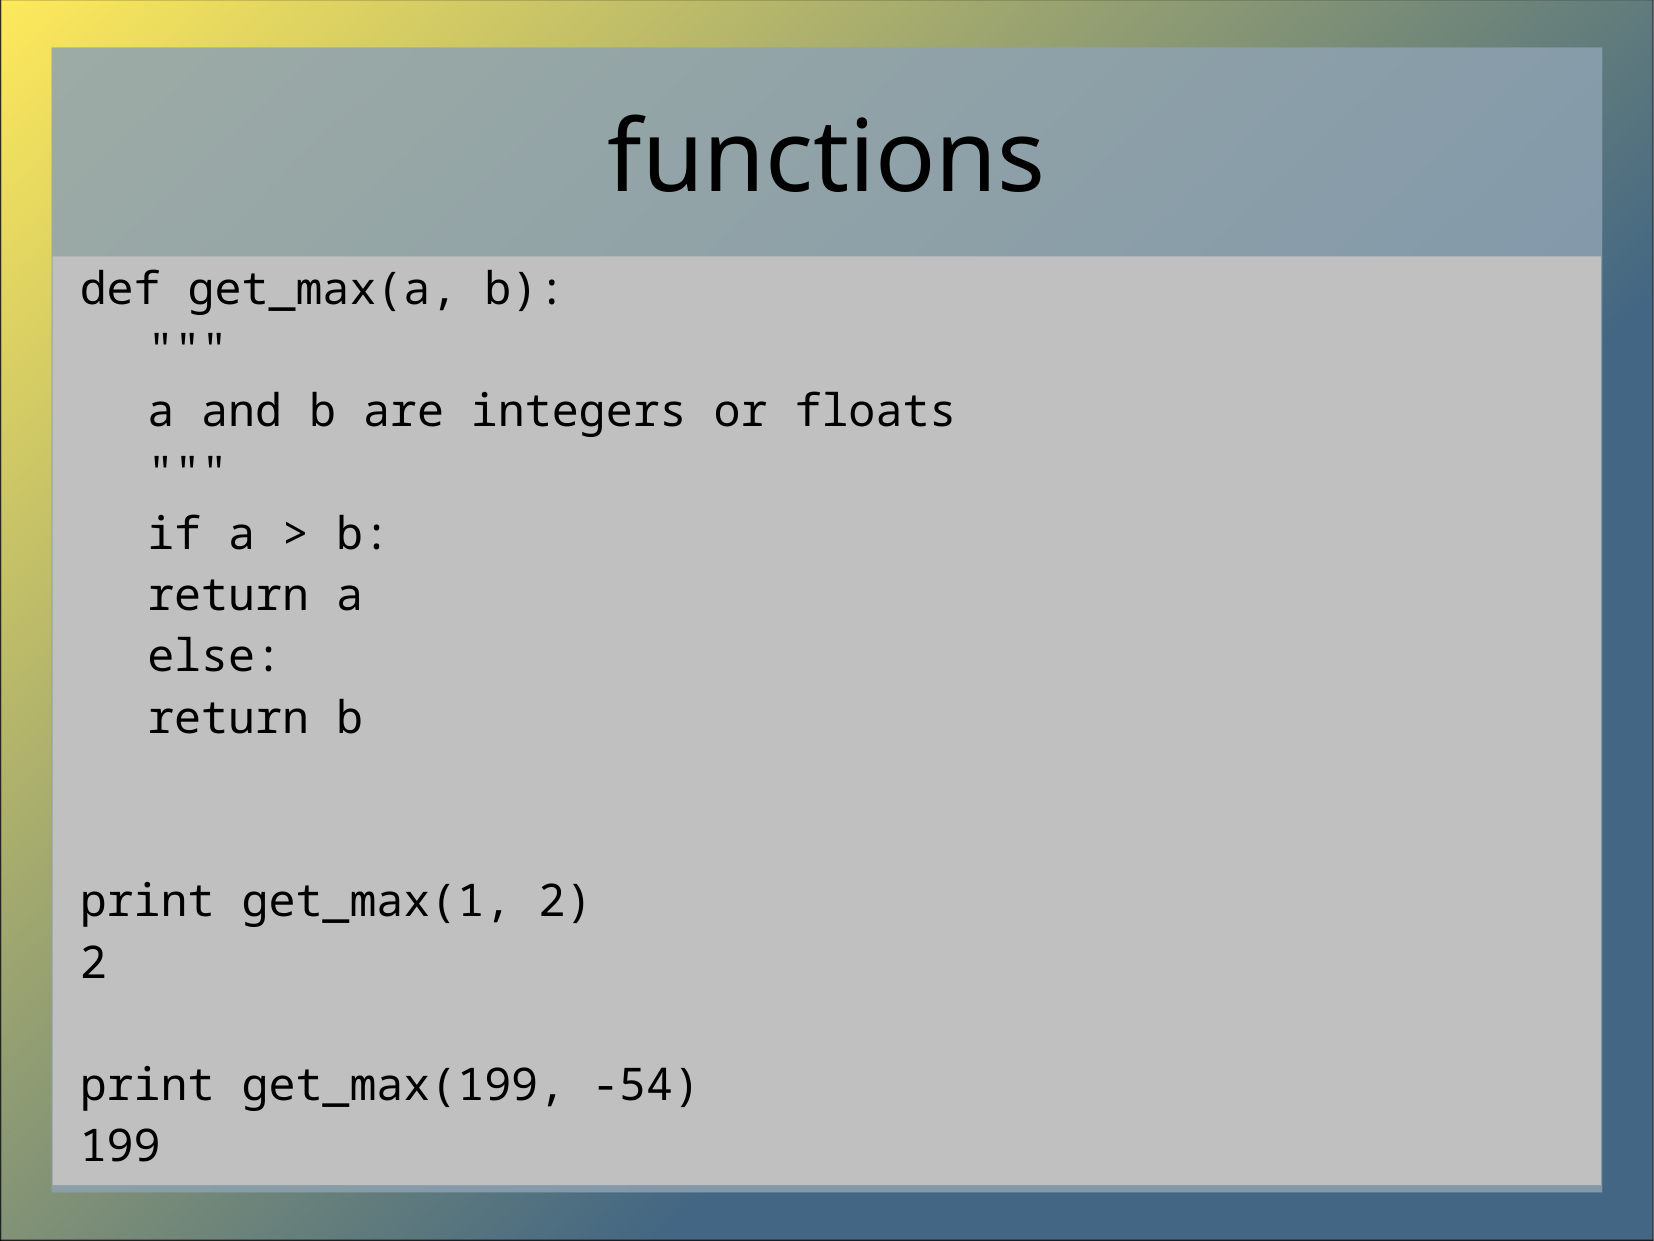

# functions
def get_max(a, b):
	"""
	a and b are integers or floats
	"""
	if a > b:
		return a
	else:
		return b
print get_max(1, 2)
2
print get_max(199, -54)
199